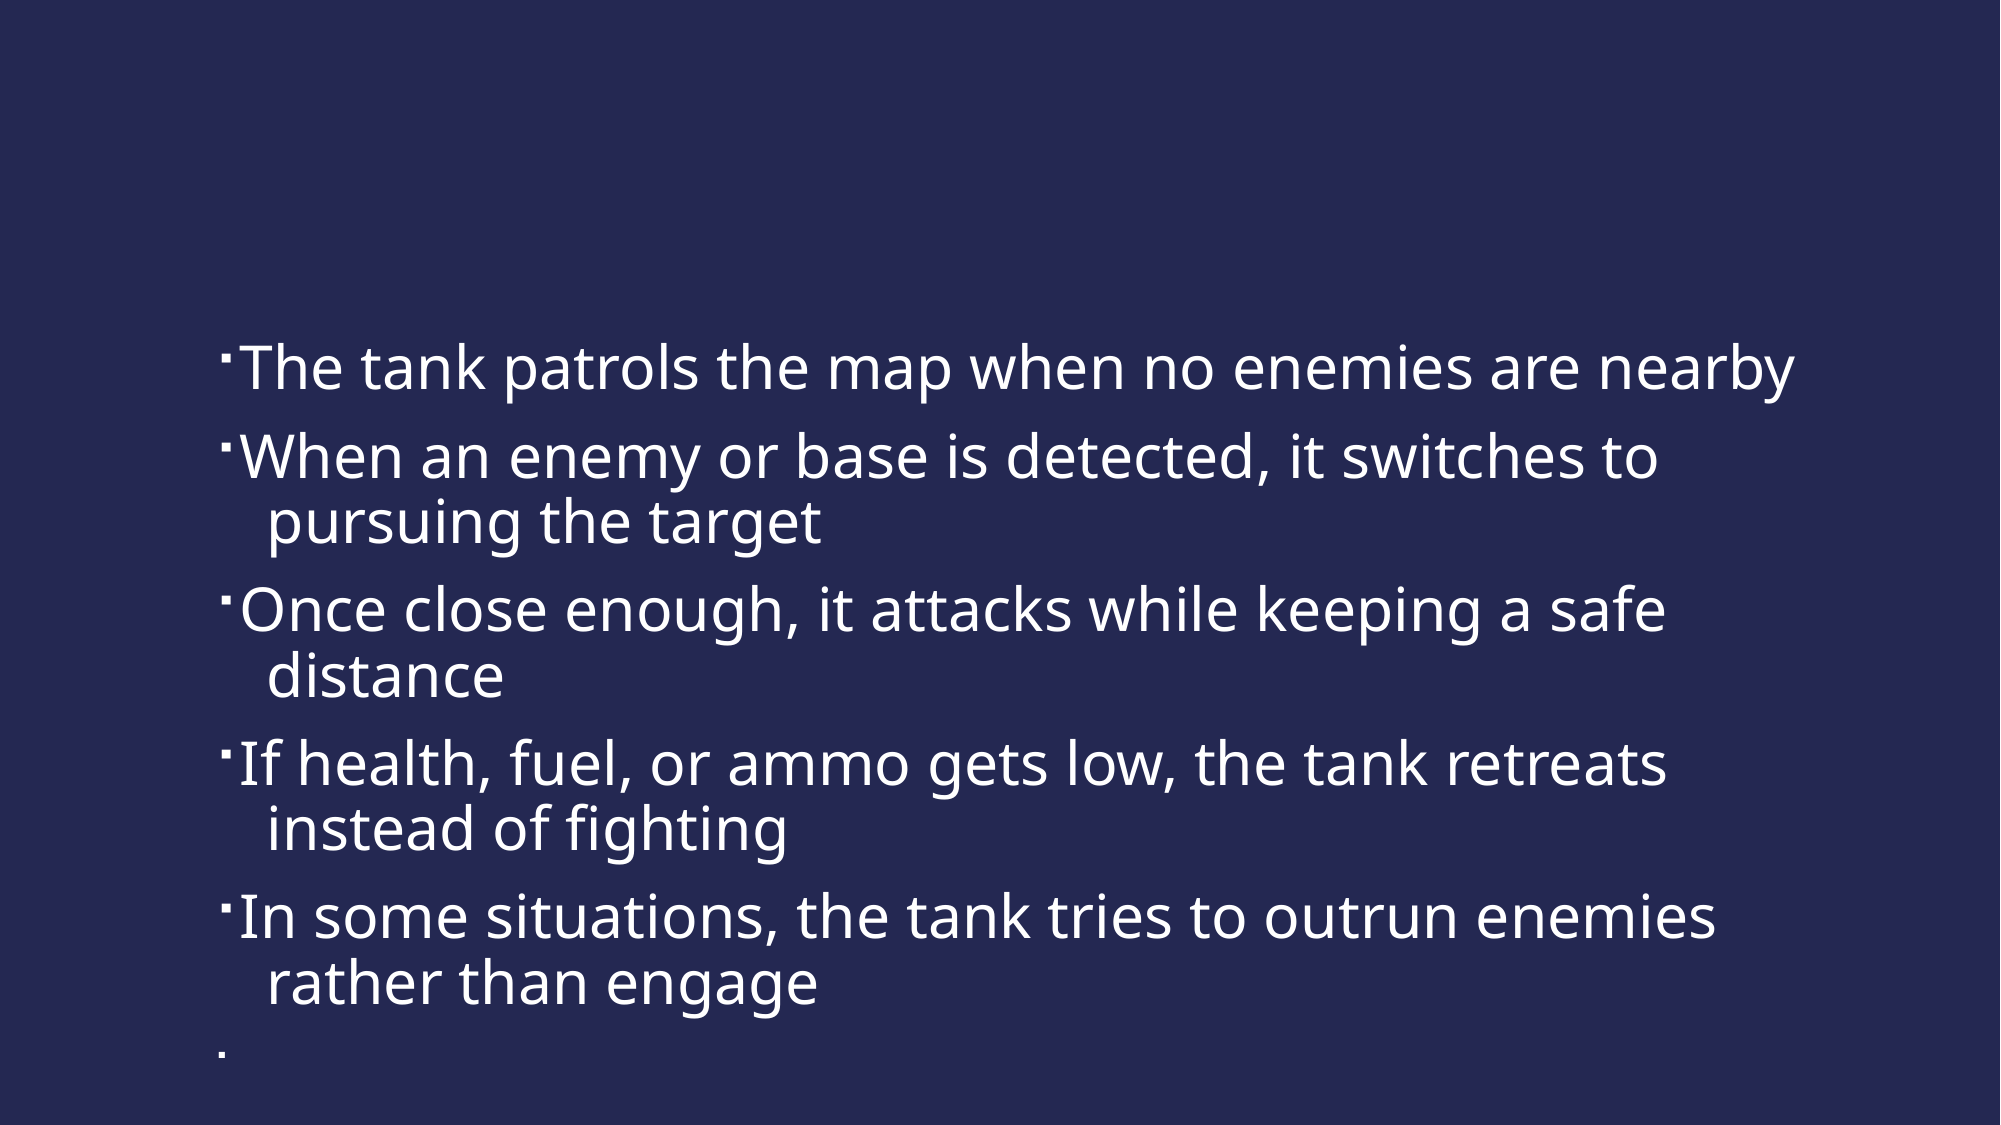

# Intended behaviour
The tank patrols the map when no enemies are nearby
When an enemy or base is detected, it switches to pursuing the target
Once close enough, it attacks while keeping a safe distance
If health, fuel, or ammo gets low, the tank retreats instead of fighting
In some situations, the tank tries to outrun enemies rather than engage